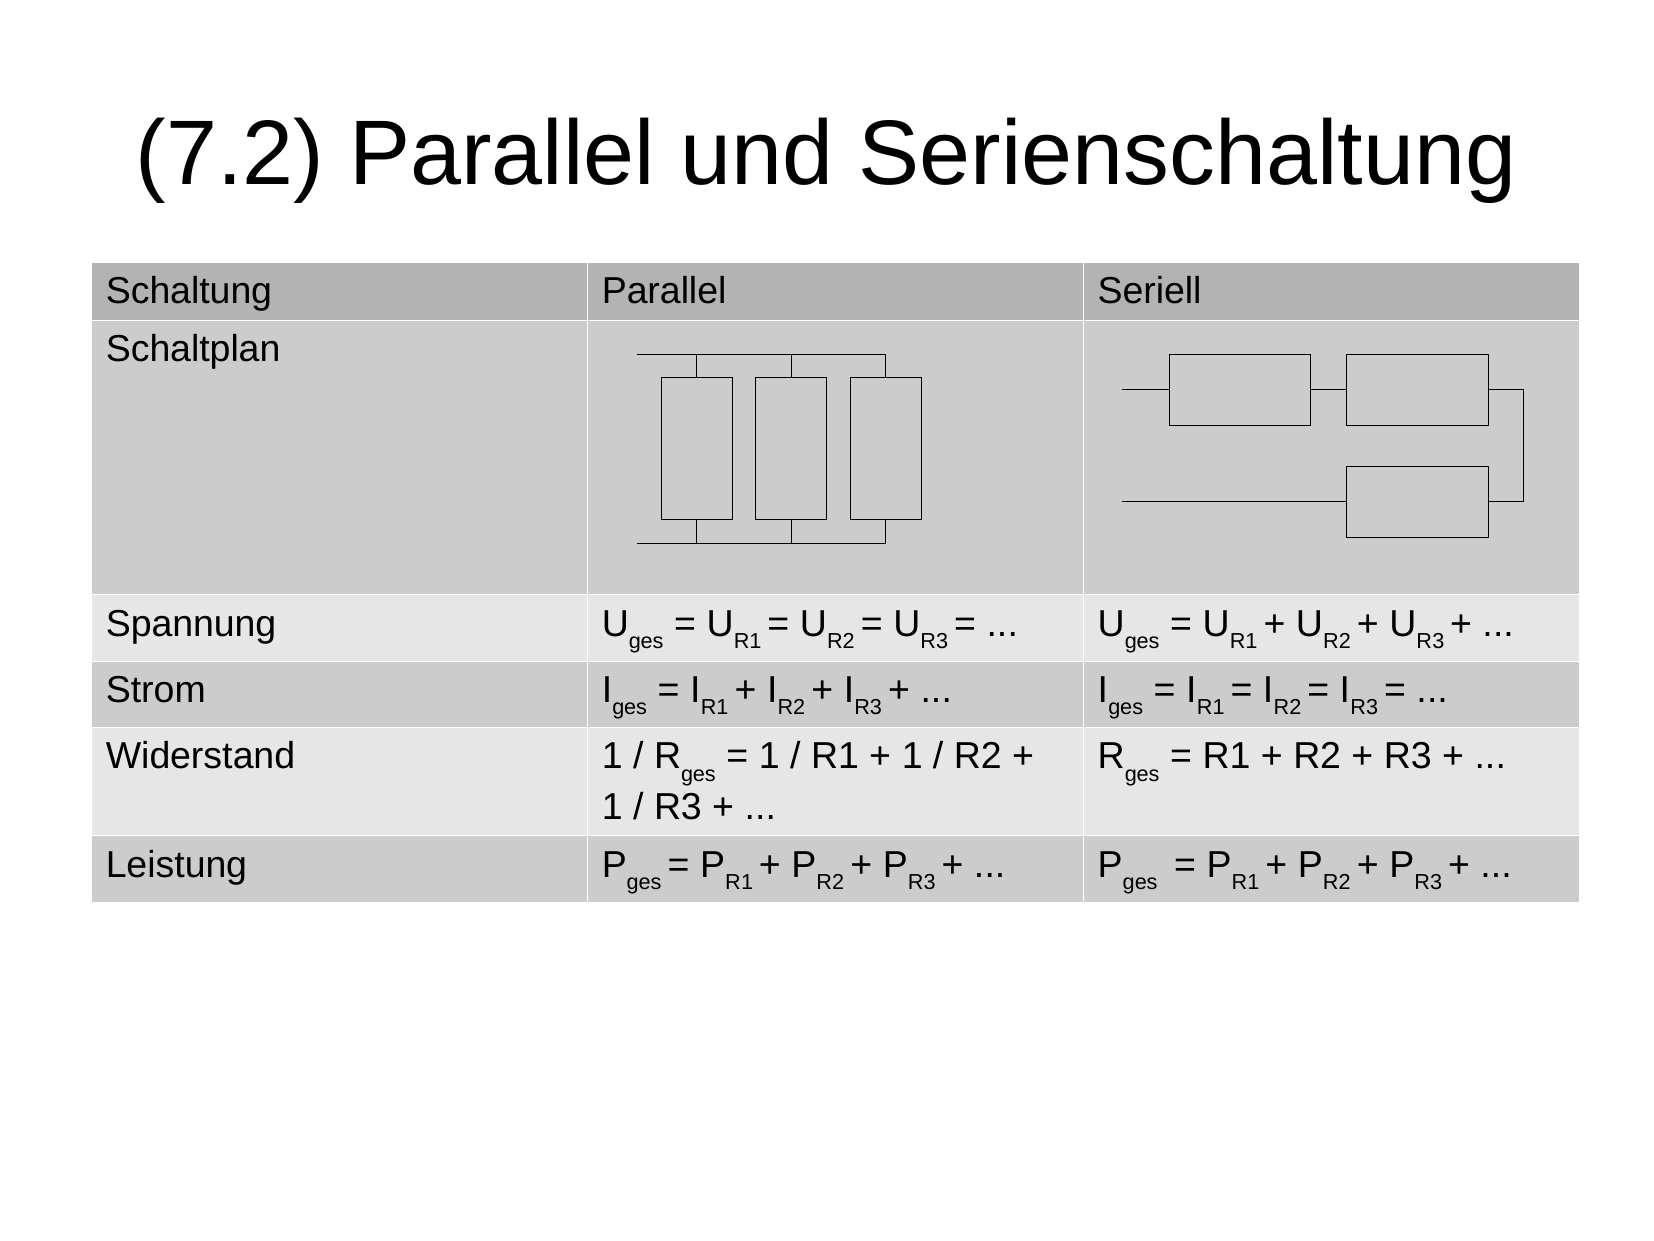

# (7.2) Parallel und Serienschaltung
| Schaltung | Parallel | Seriell |
| --- | --- | --- |
| Schaltplan | | |
| Spannung | Uges = UR1 = UR2 = UR3 = ... | Uges = UR1 + UR2 + UR3 + ... |
| Strom | Iges = IR1 + IR2 + IR3 + ... | Iges = IR1 = IR2 = IR3 = ... |
| Widerstand | 1 / Rges = 1 / R1 + 1 / R2 + 1 / R3 + ... | Rges = R1 + R2 + R3 + ... |
| Leistung | Pges = PR1 + PR2 + PR3 + ... | Pges = PR1 + PR2 + PR3 + ... |